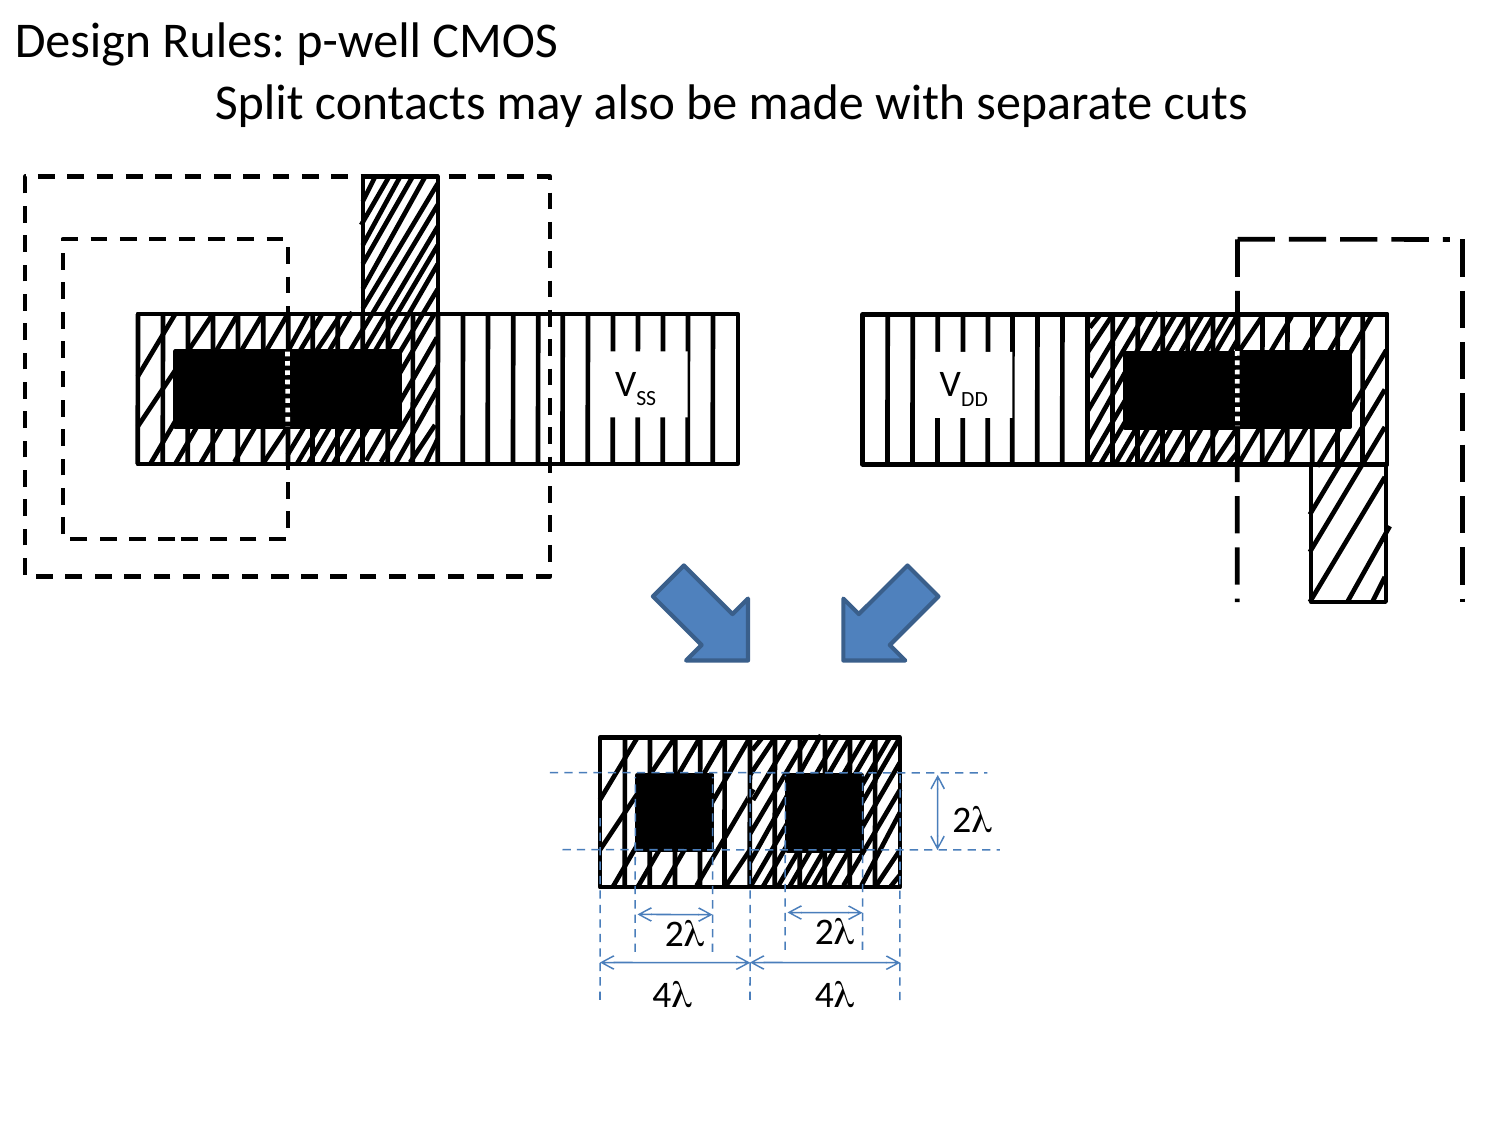

Design Rules: p-well CMOS
Split contacts may also be made with separate cuts
VSS
VDD
2
2
2
4
4